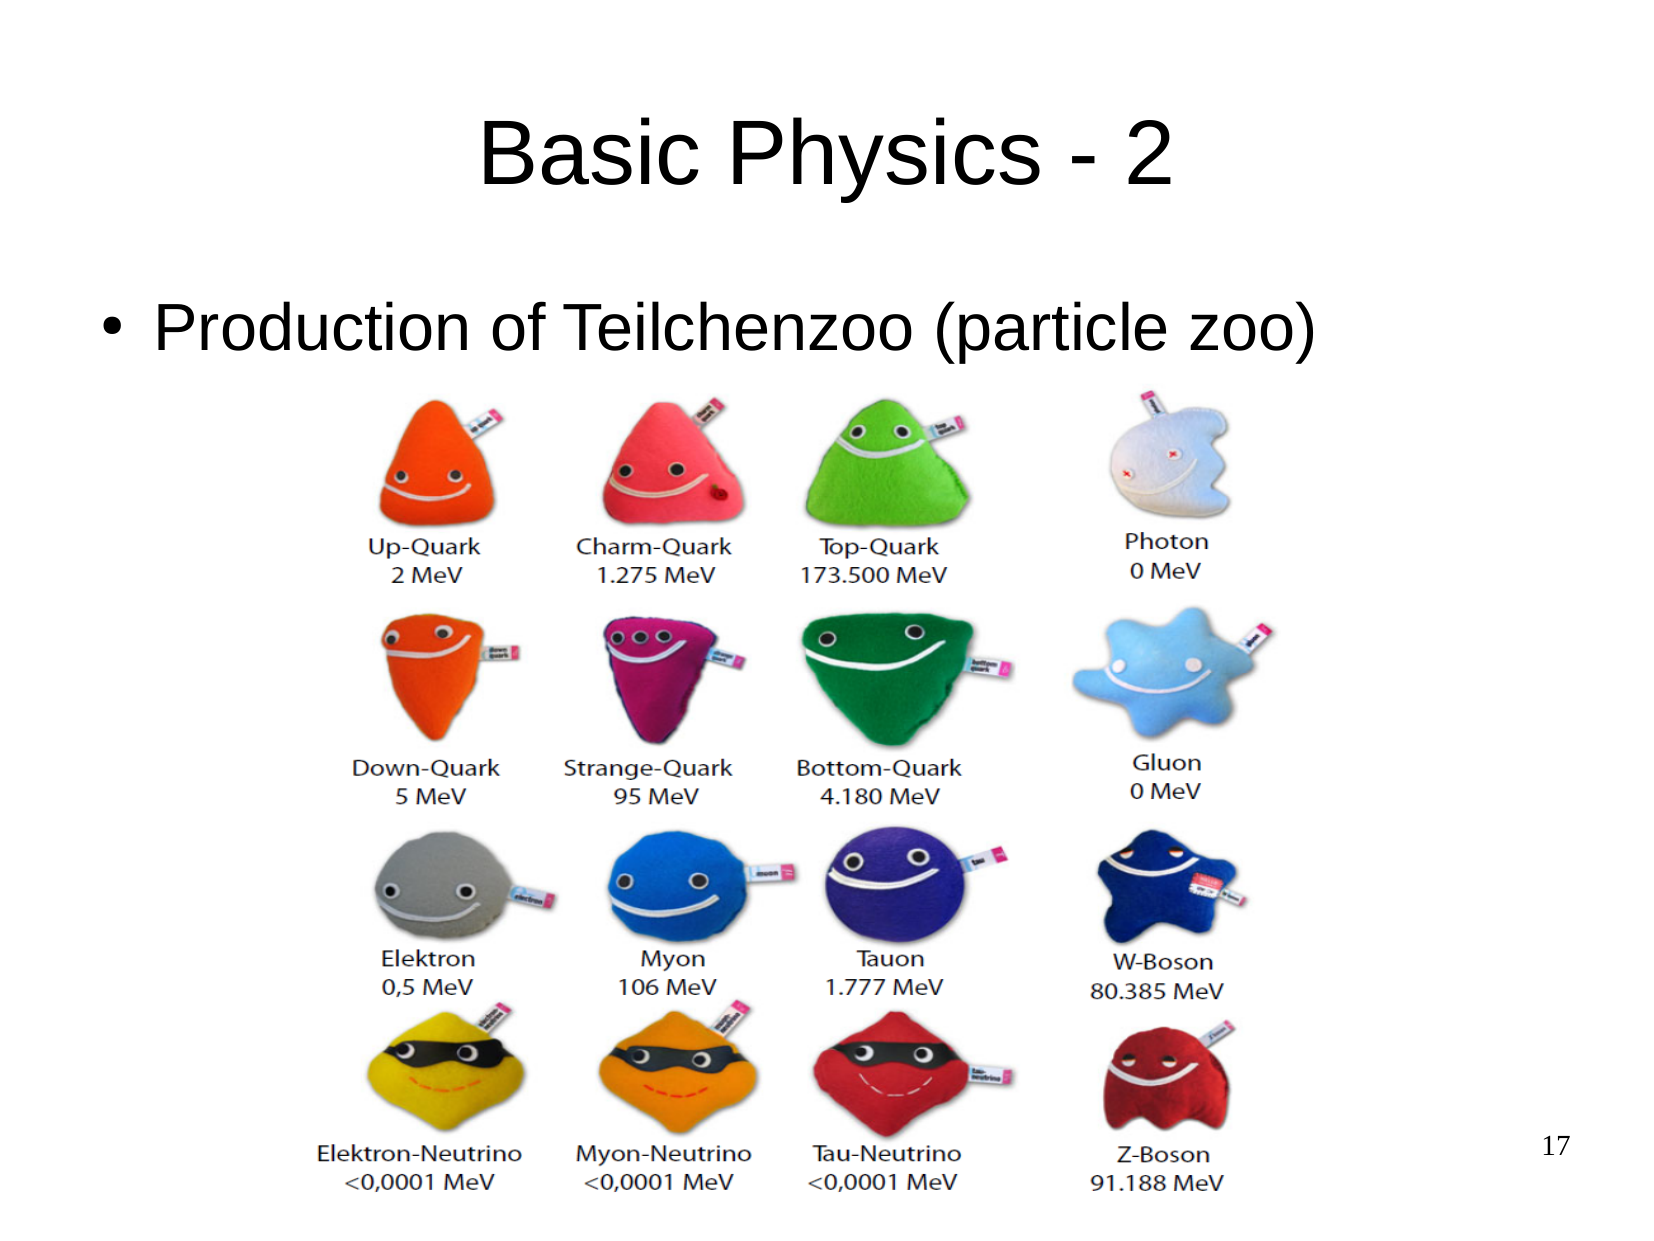

# Basic Physics - 2
Production of Teilchenzoo (particle zoo)
Data Science Summer School 2017
17